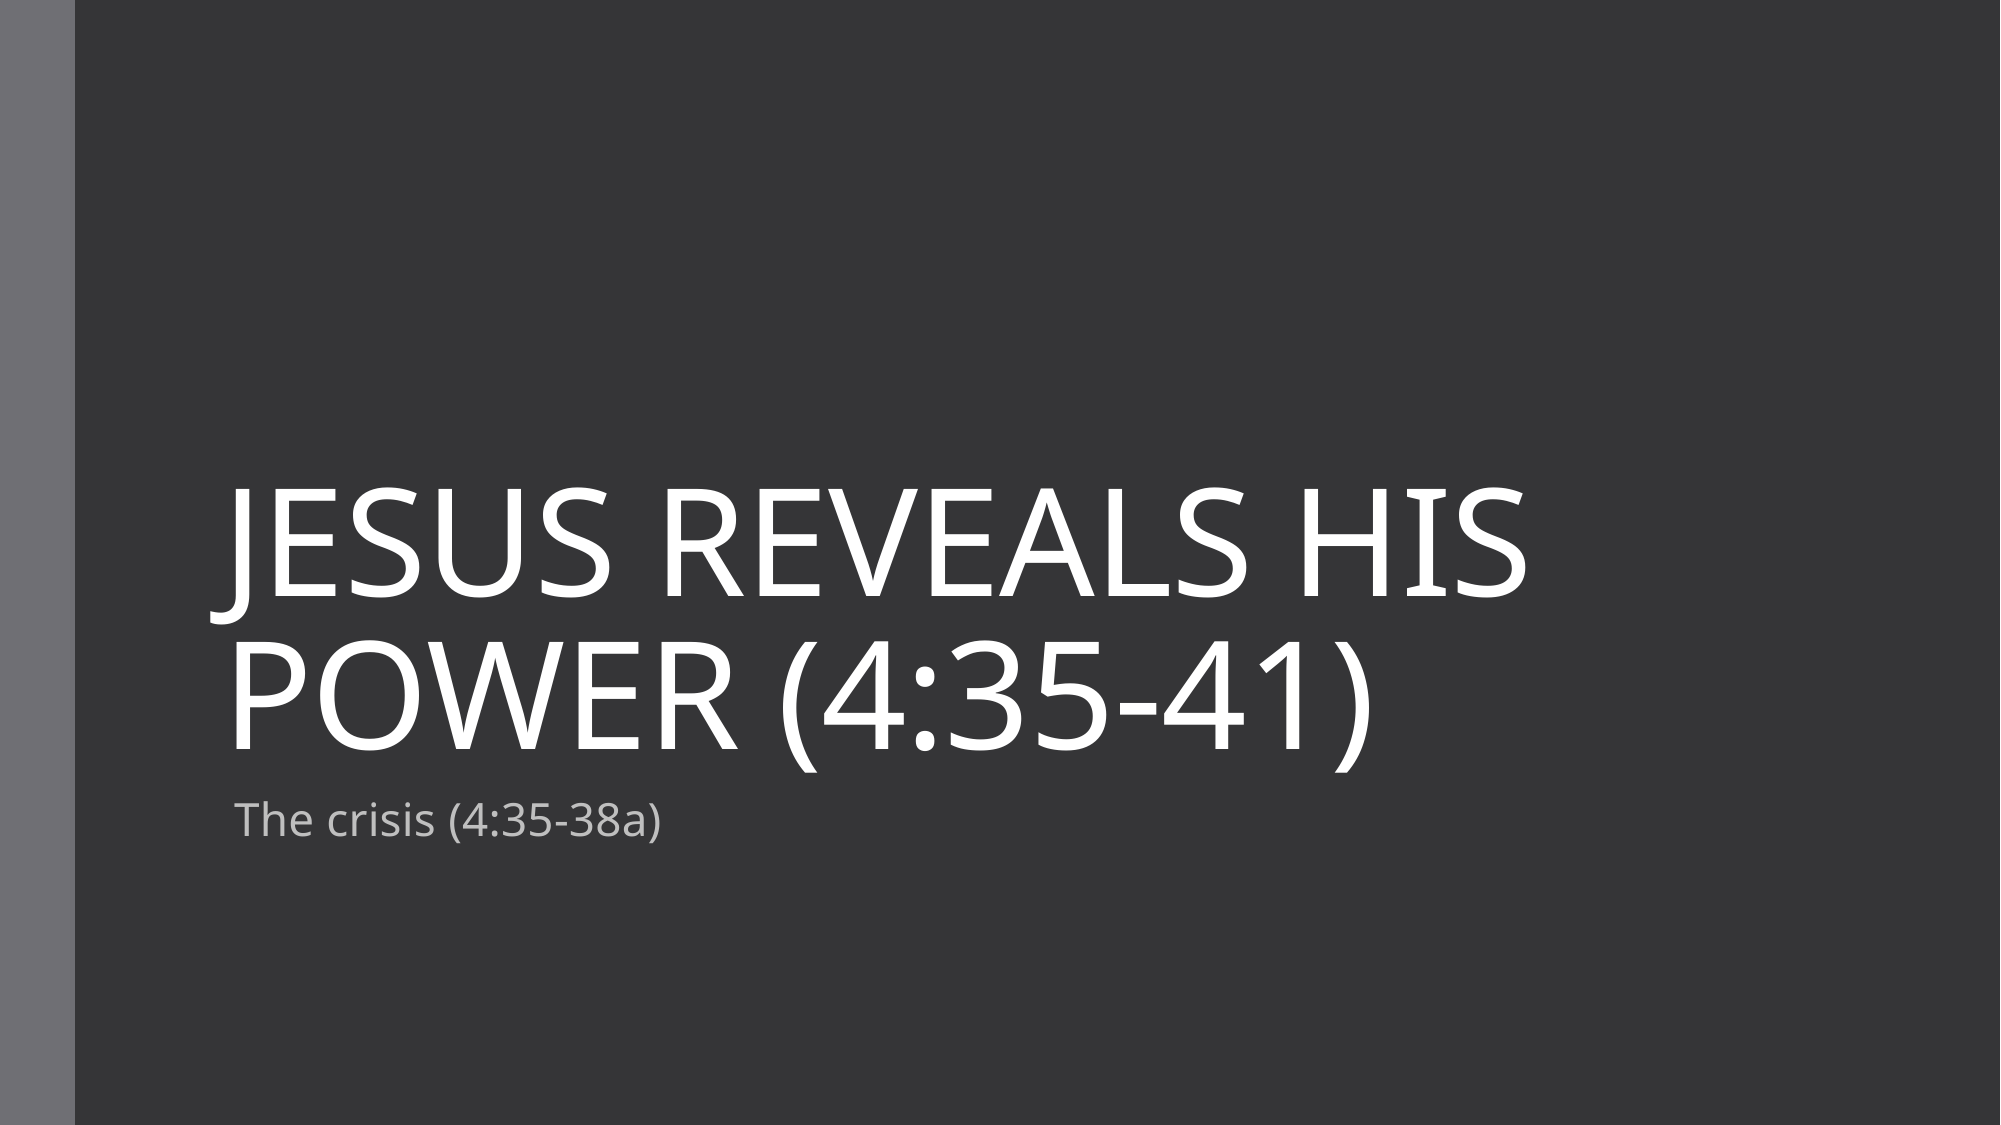

# JESUS REVEALS HIS POWER (4:35-41)
 The crisis (4:35-38a)